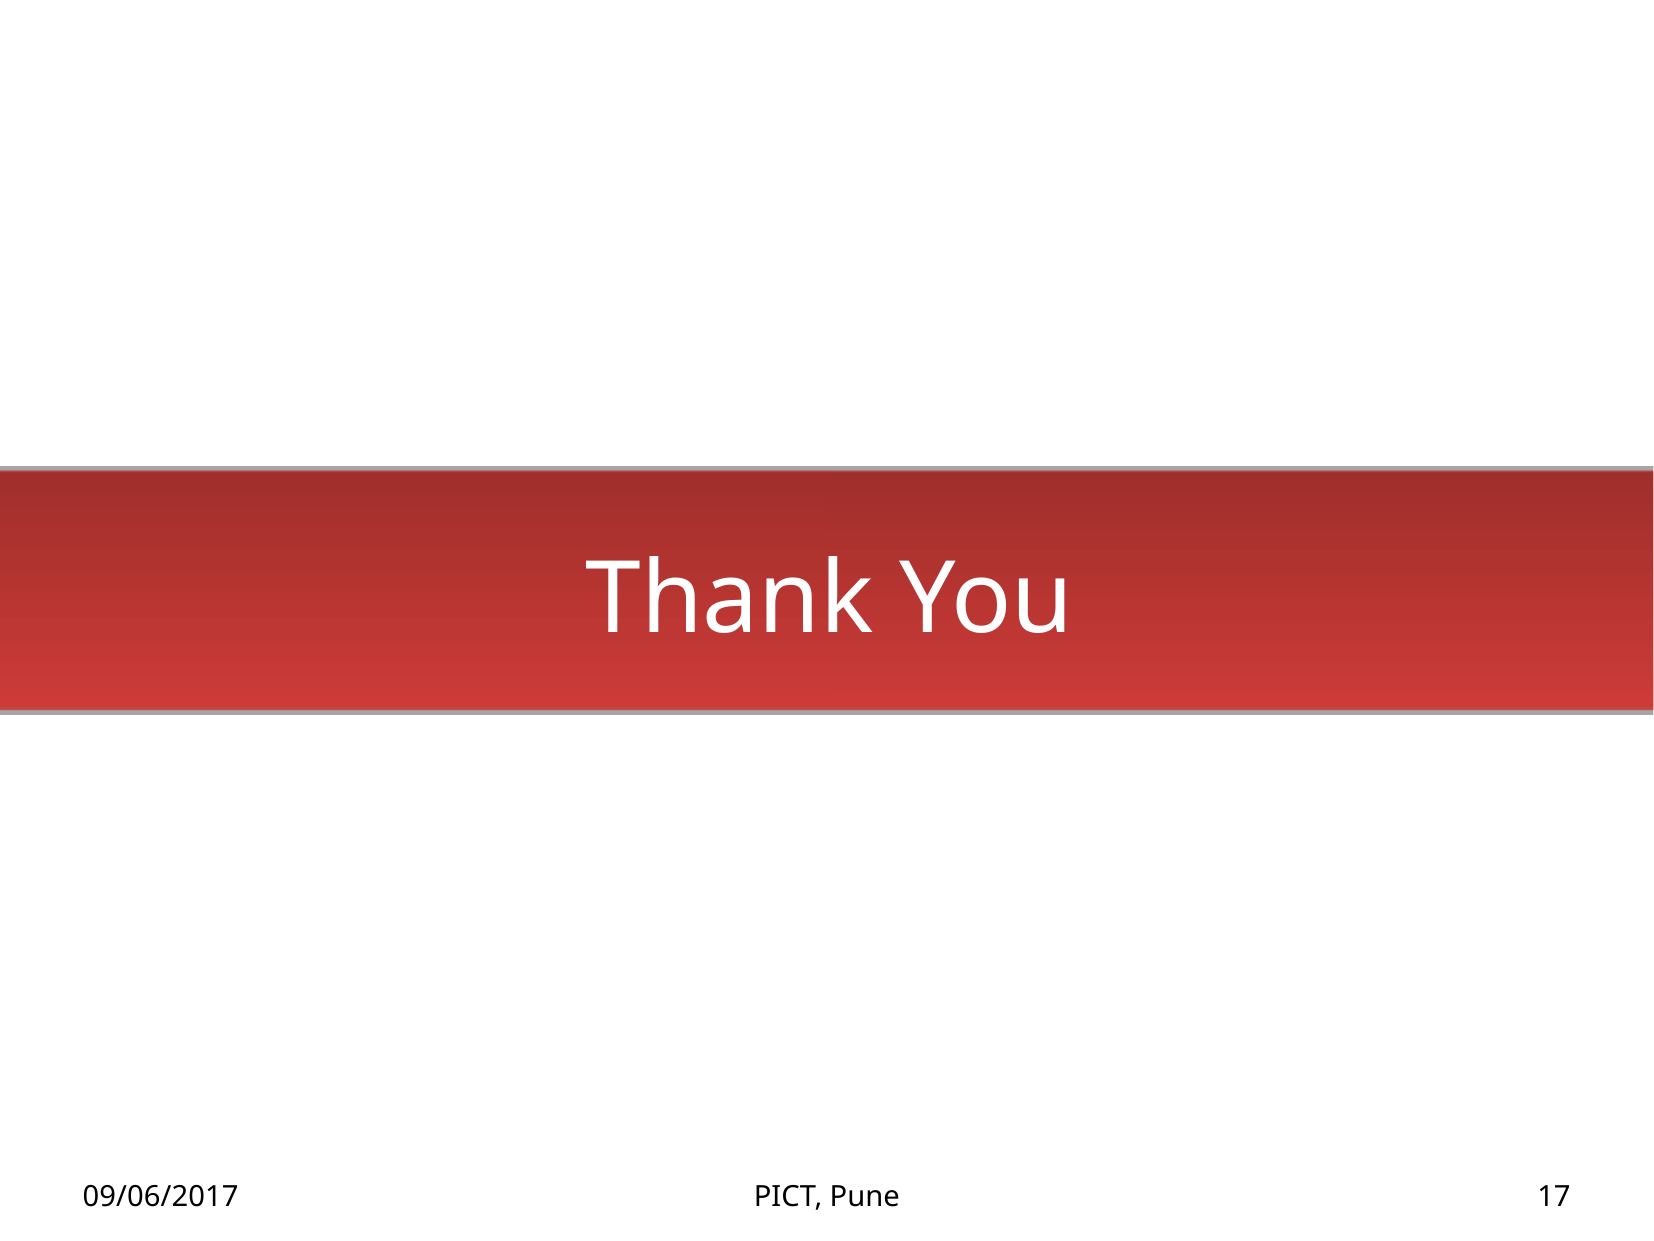

# Thank You
09/06/2017
PICT, Pune
17